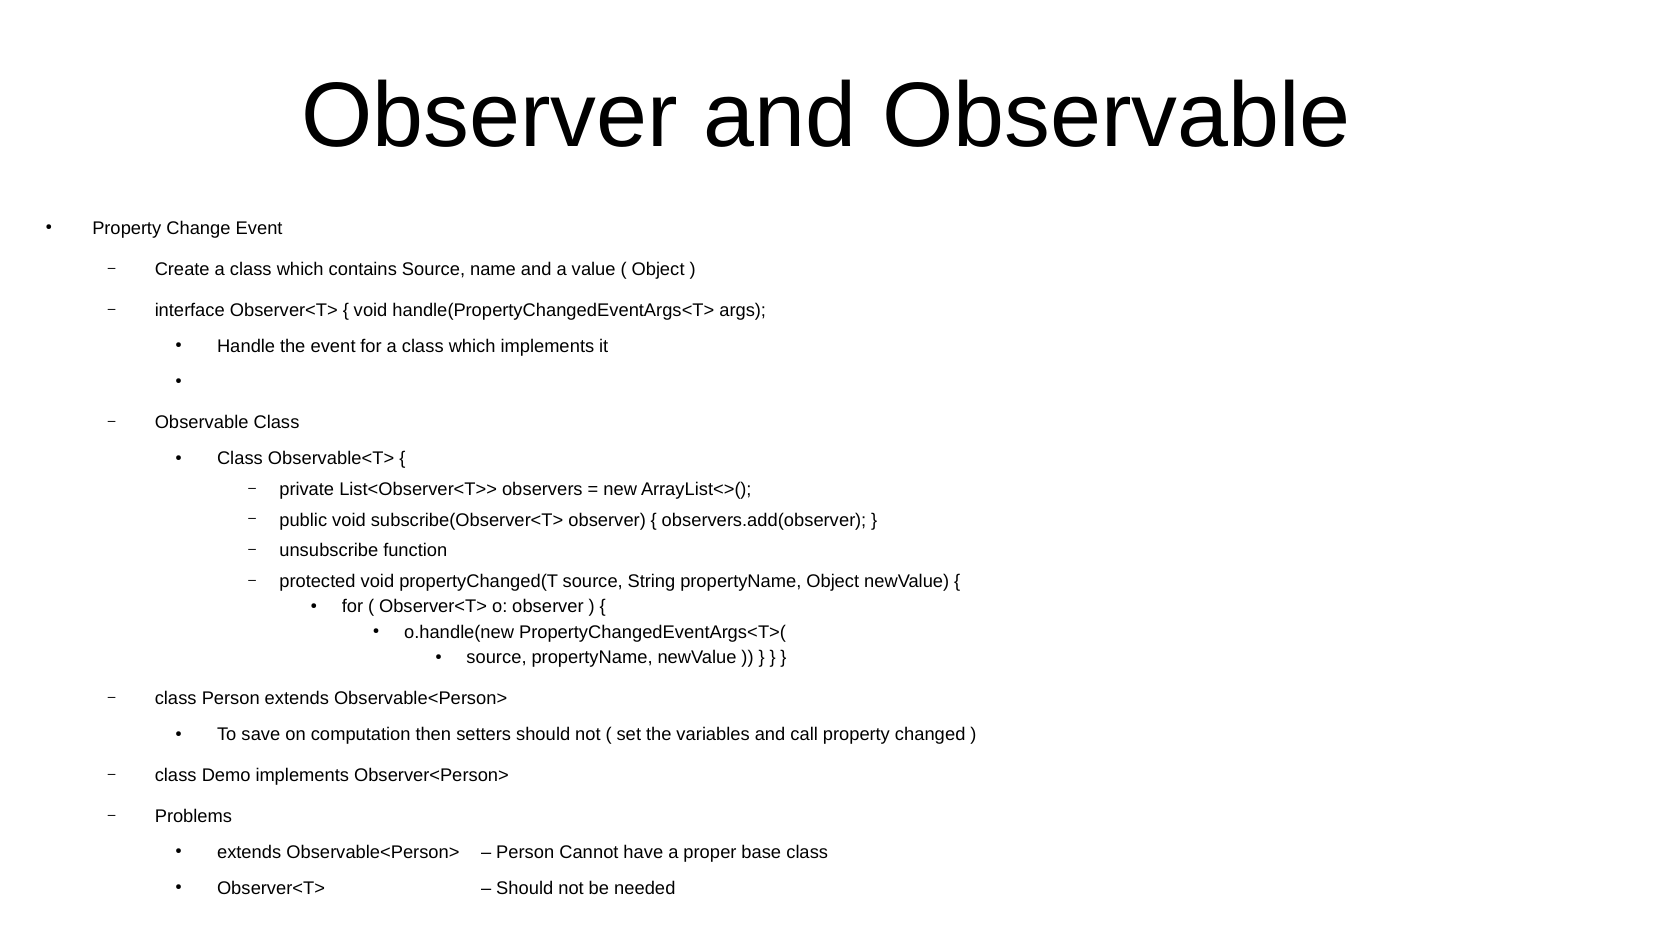

# Observer and Observable
Property Change Event
Create a class which contains Source, name and a value ( Object )
interface Observer<T> { void handle(PropertyChangedEventArgs<T> args);
Handle the event for a class which implements it
Observable Class
Class Observable<T> {
private List<Observer<T>> observers = new ArrayList<>();
public void subscribe(Observer<T> observer) { observers.add(observer); }
unsubscribe function
protected void propertyChanged(T source, String propertyName, Object newValue) {
for ( Observer<T> o: observer ) {
o.handle(new PropertyChangedEventArgs<T>(
source, propertyName, newValue )) } } }
class Person extends Observable<Person>
To save on computation then setters should not ( set the variables and call property changed )
class Demo implements Observer<Person>
Problems
extends Observable<Person> 		– Person Cannot have a proper base class
Observer<T>				 		 	– Should not be needed